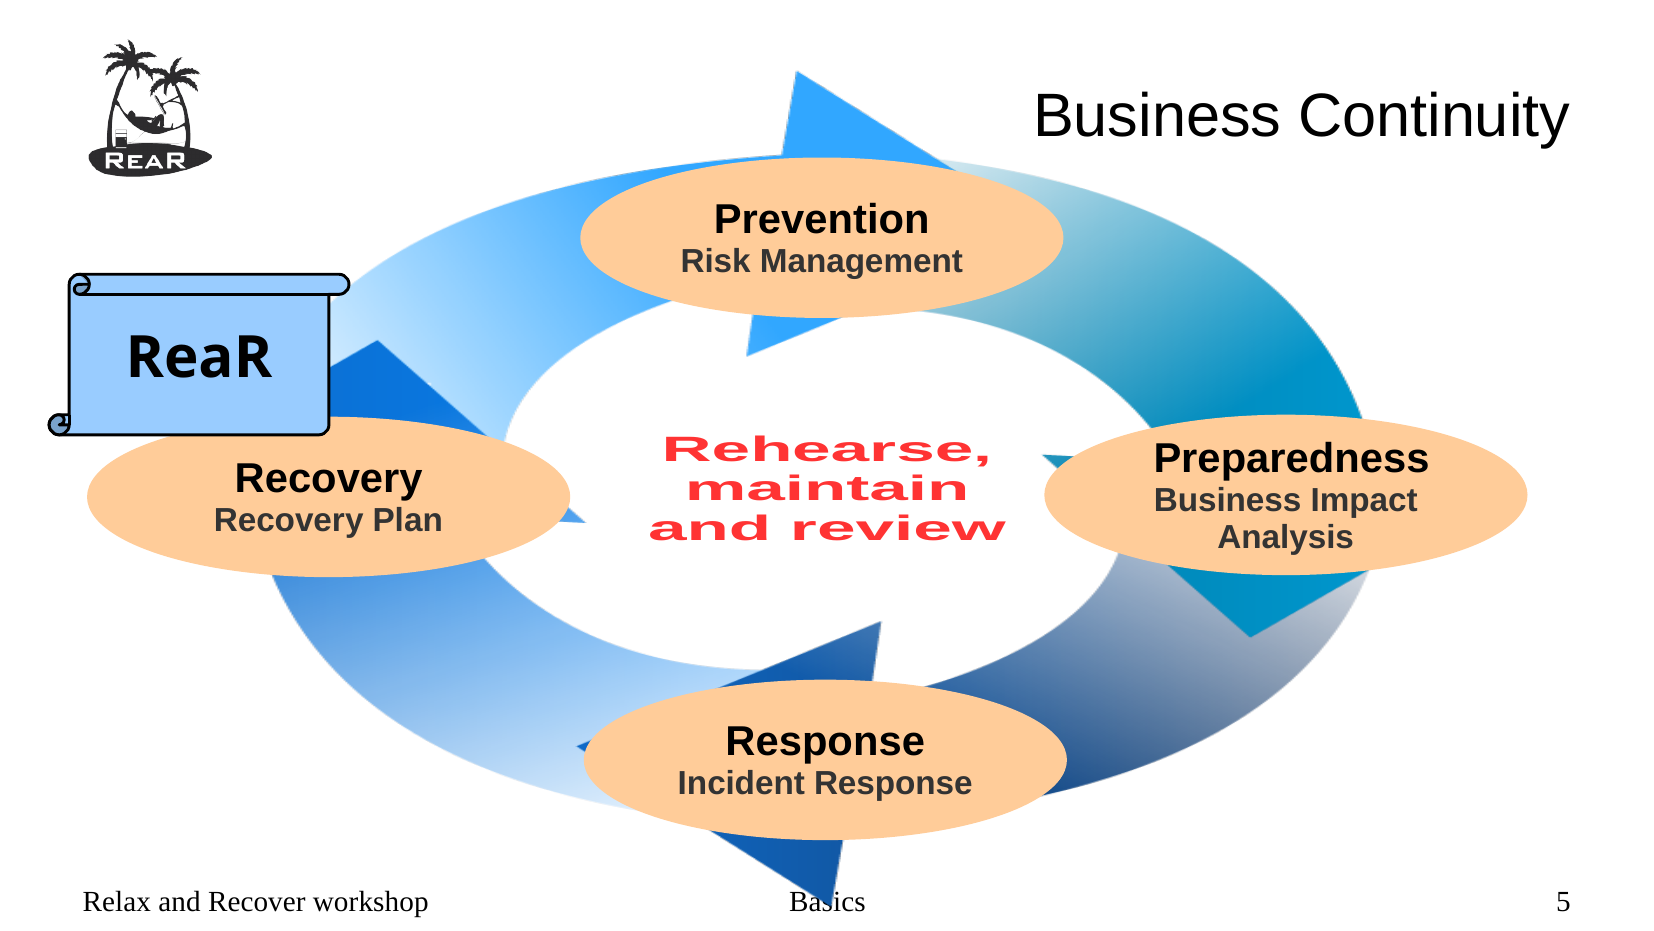

# Business Continuity
Prevention
Risk Management
ReaR
 Preparedness
Business Impact
Analysis
Recovery
Recovery Plan
Rehearse,
maintain
and review
Response
Incident Response
Relax and Recover workshop
Basics
5